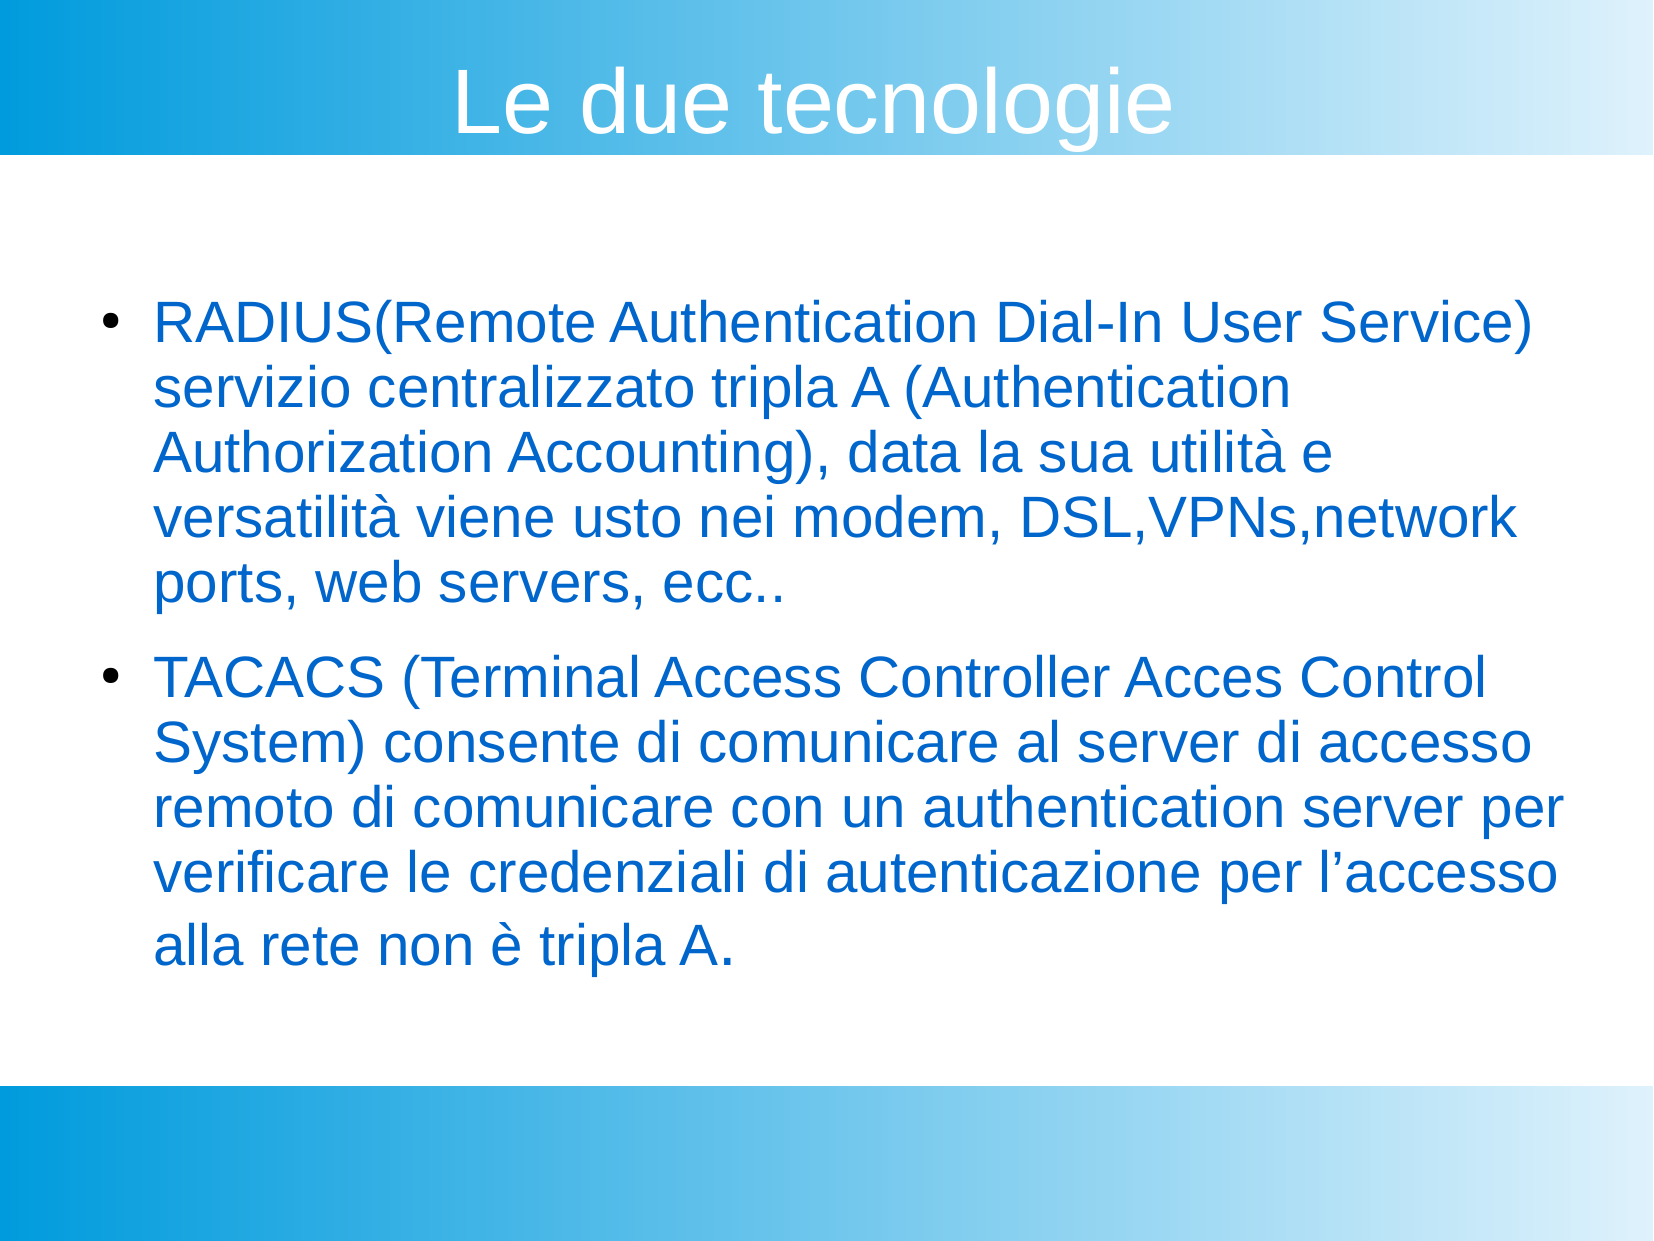

# Le due tecnologie
RADIUS(Remote Authentication Dial-In User Service) servizio centralizzato tripla A (Authentication Authorization Accounting), data la sua utilità e versatilità viene usto nei modem, DSL,VPNs,network ports, web servers, ecc..
TACACS (Terminal Access Controller Acces Control System) consente di comunicare al server di accesso remoto di comunicare con un authentication server per verificare le credenziali di autenticazione per l’accesso alla rete non è tripla A.